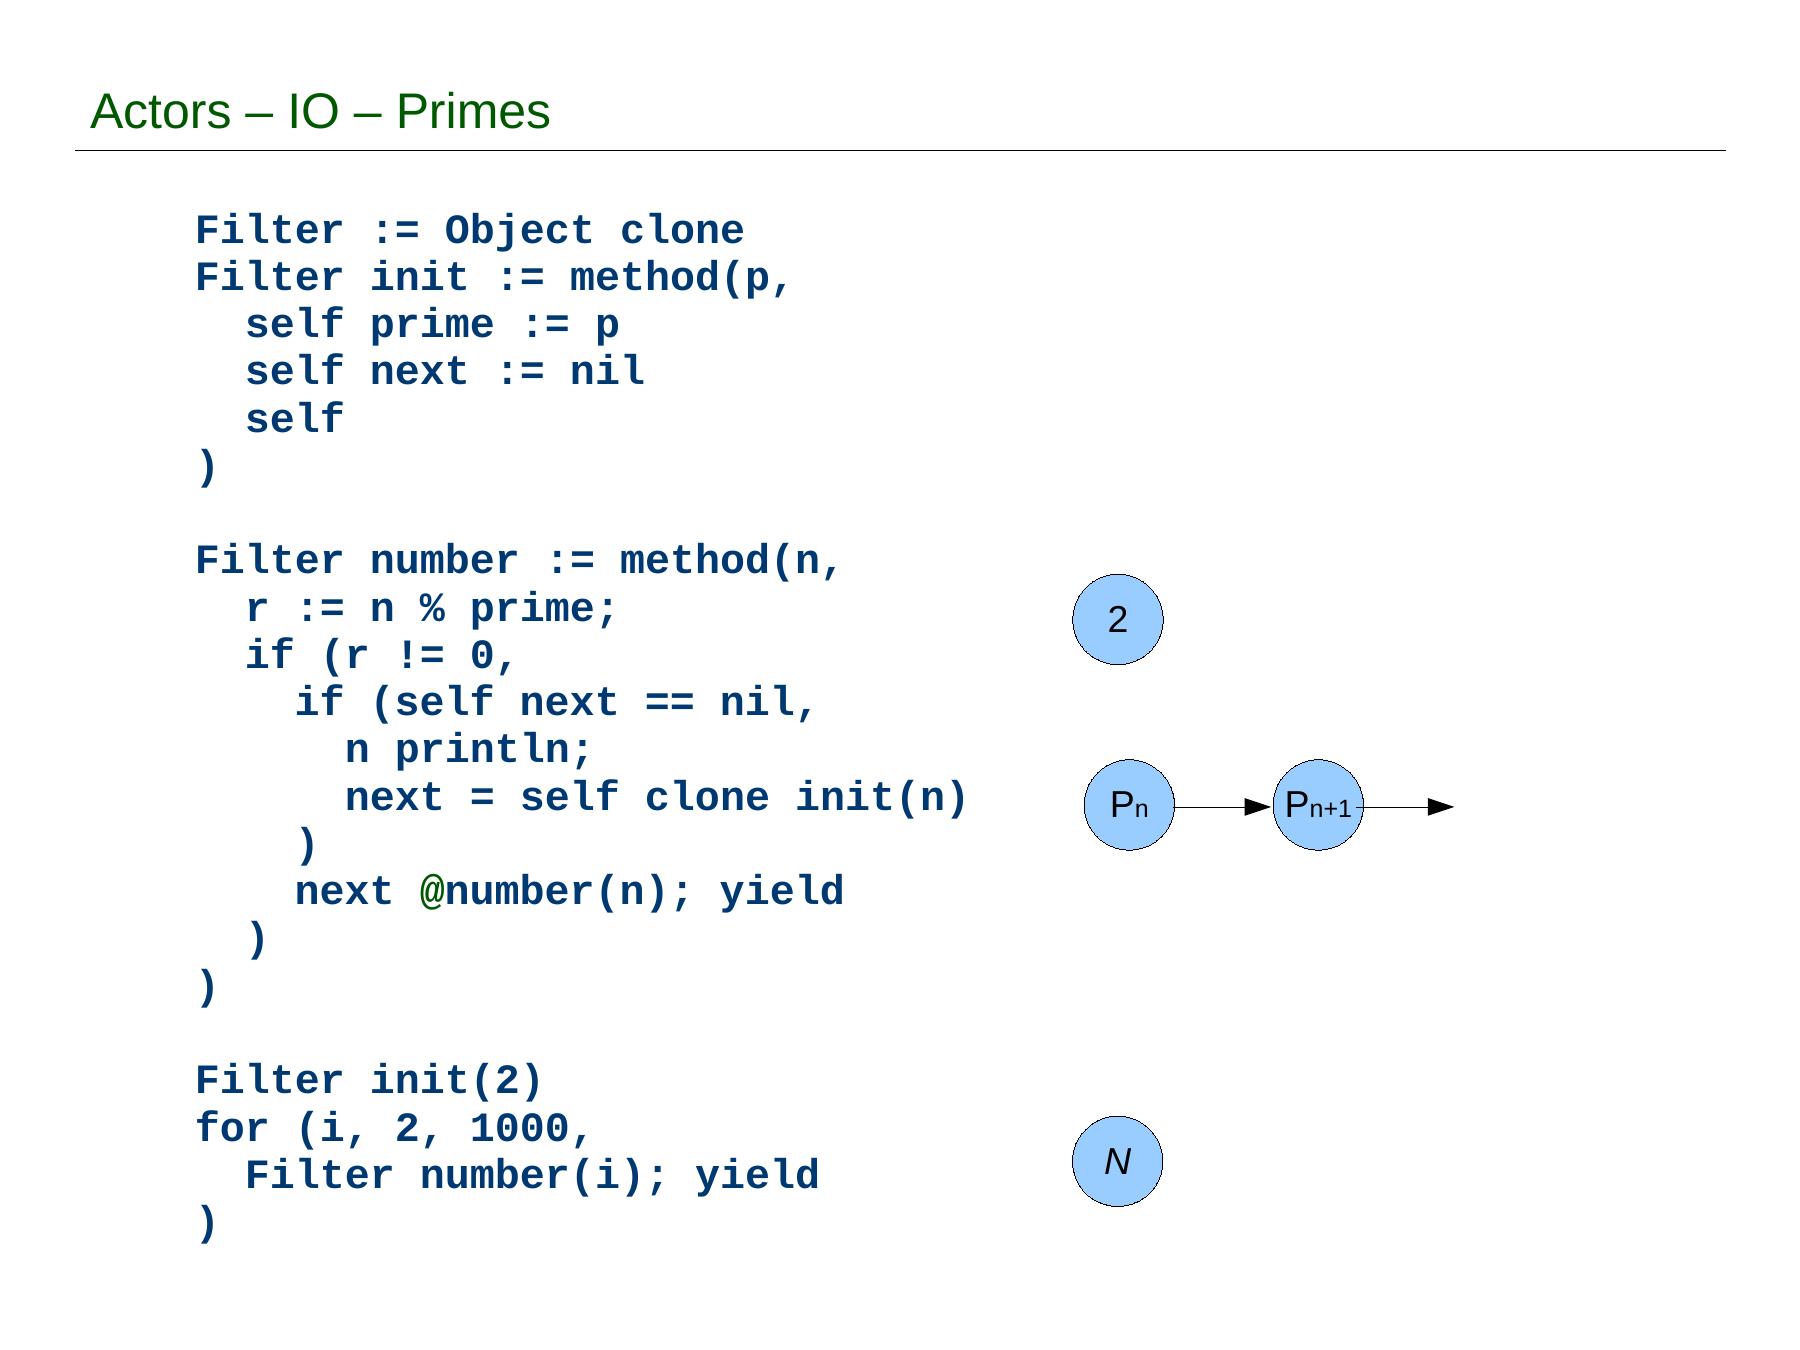

# Actors – IO – Primes
Filter := Object clone
Filter init := method(p,
 self prime := p
 self next := nil
 self
)
Filter number := method(n,
 r := n % prime;
 if (r != 0,
 if (self next == nil,
 n println;
 next = self clone init(n)
 )
 next @number(n); yield
 )
)
Filter init(2)
for (i, 2, 1000,
 Filter number(i); yield
)
2
Pn
Pn+1
N